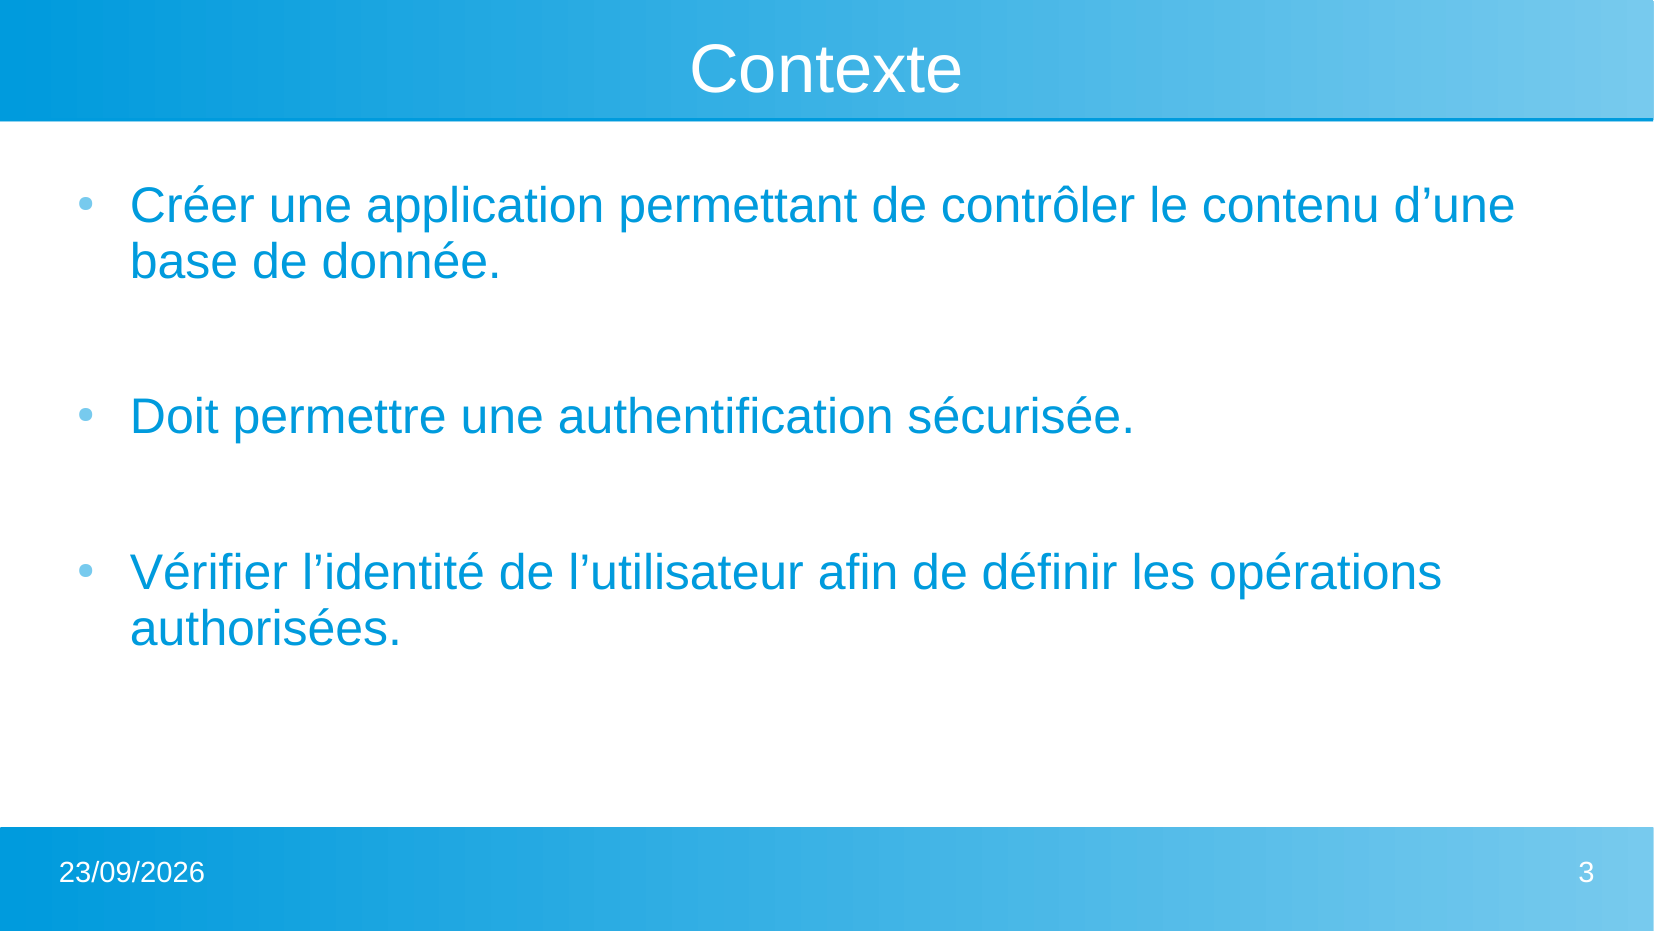

# Contexte
Créer une application permettant de contrôler le contenu d’une base de donnée.
Doit permettre une authentification sécurisée.
Vérifier l’identité de l’utilisateur afin de définir les opérations authorisées.
3